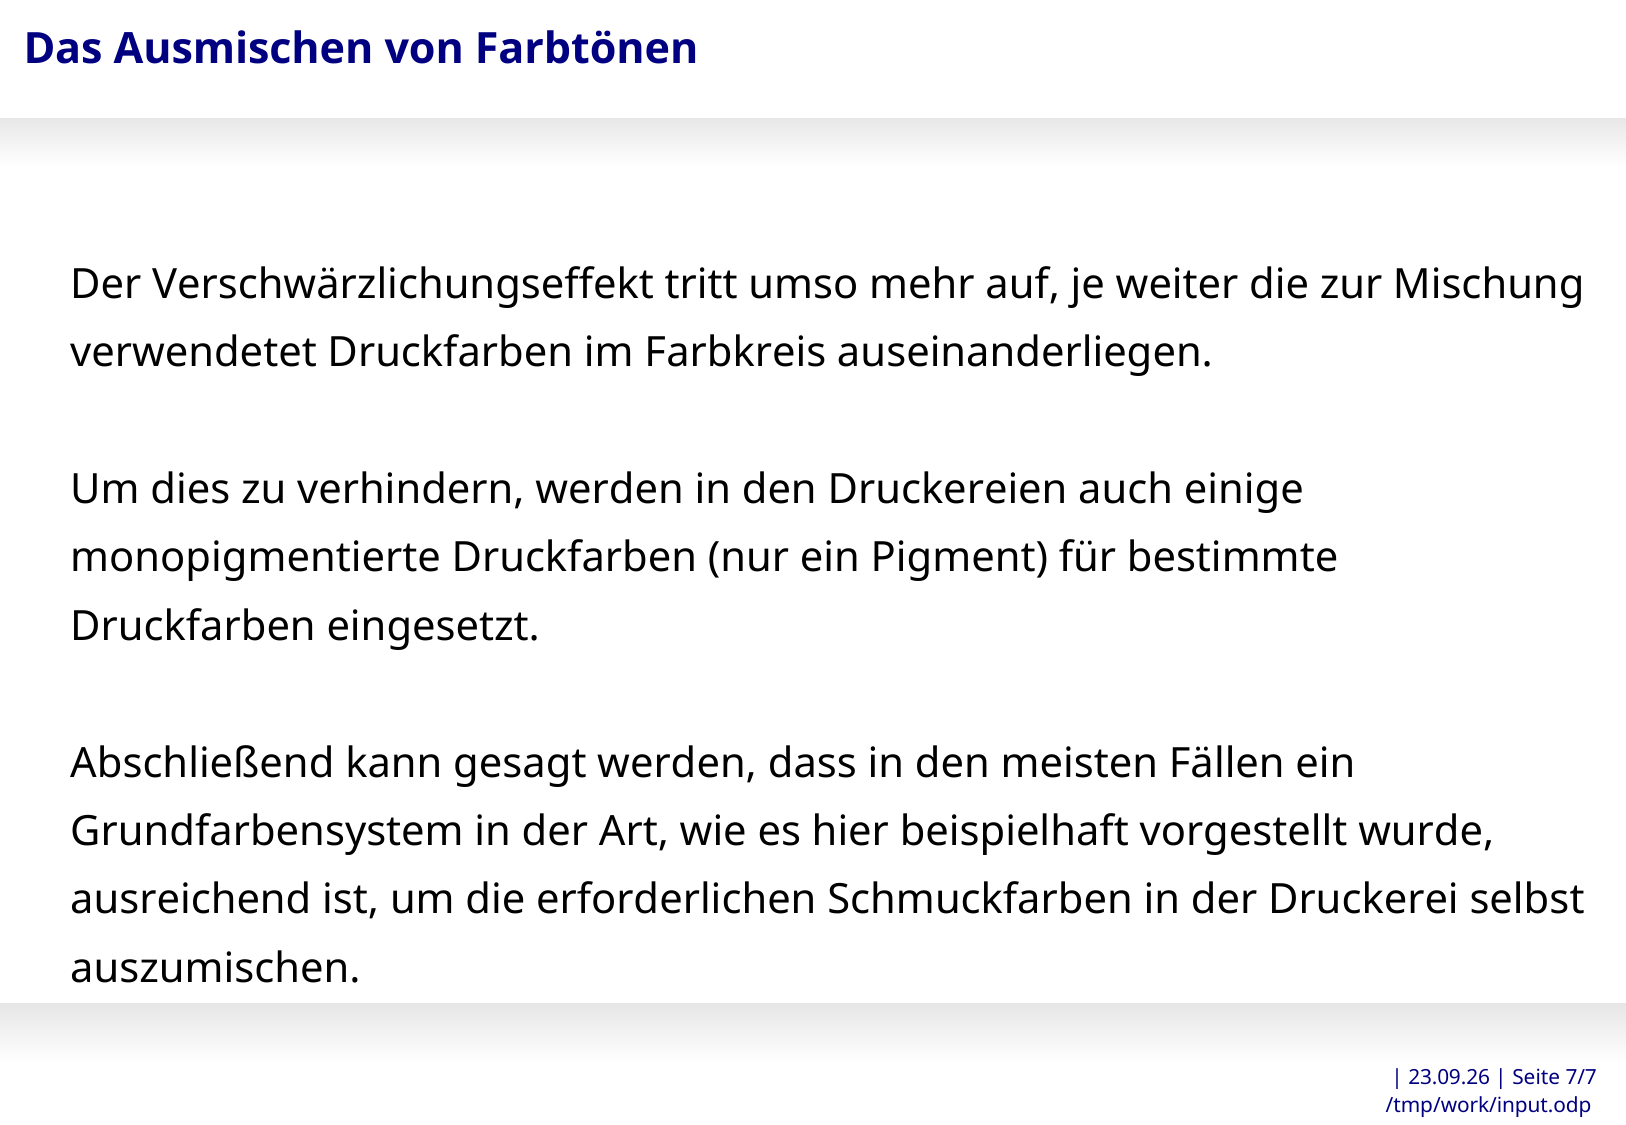

# Das Ausmischen von Farbtönen
Der Verschwärzlichungseffekt tritt umso mehr auf, je weiter die zur Mischung verwendetet Druckfarben im Farbkreis auseinanderliegen.
Um dies zu verhindern, werden in den Druckereien auch einige monopigmentierte Druckfarben (nur ein Pigment) für bestimmte Druckfarben eingesetzt.
Abschließend kann gesagt werden, dass in den meisten Fällen ein Grundfarbensystem in der Art, wie es hier beispielhaft vorgestellt wurde, ausreichend ist, um die erforderlichen Schmuckfarben in der Druckerei selbst auszumischen.